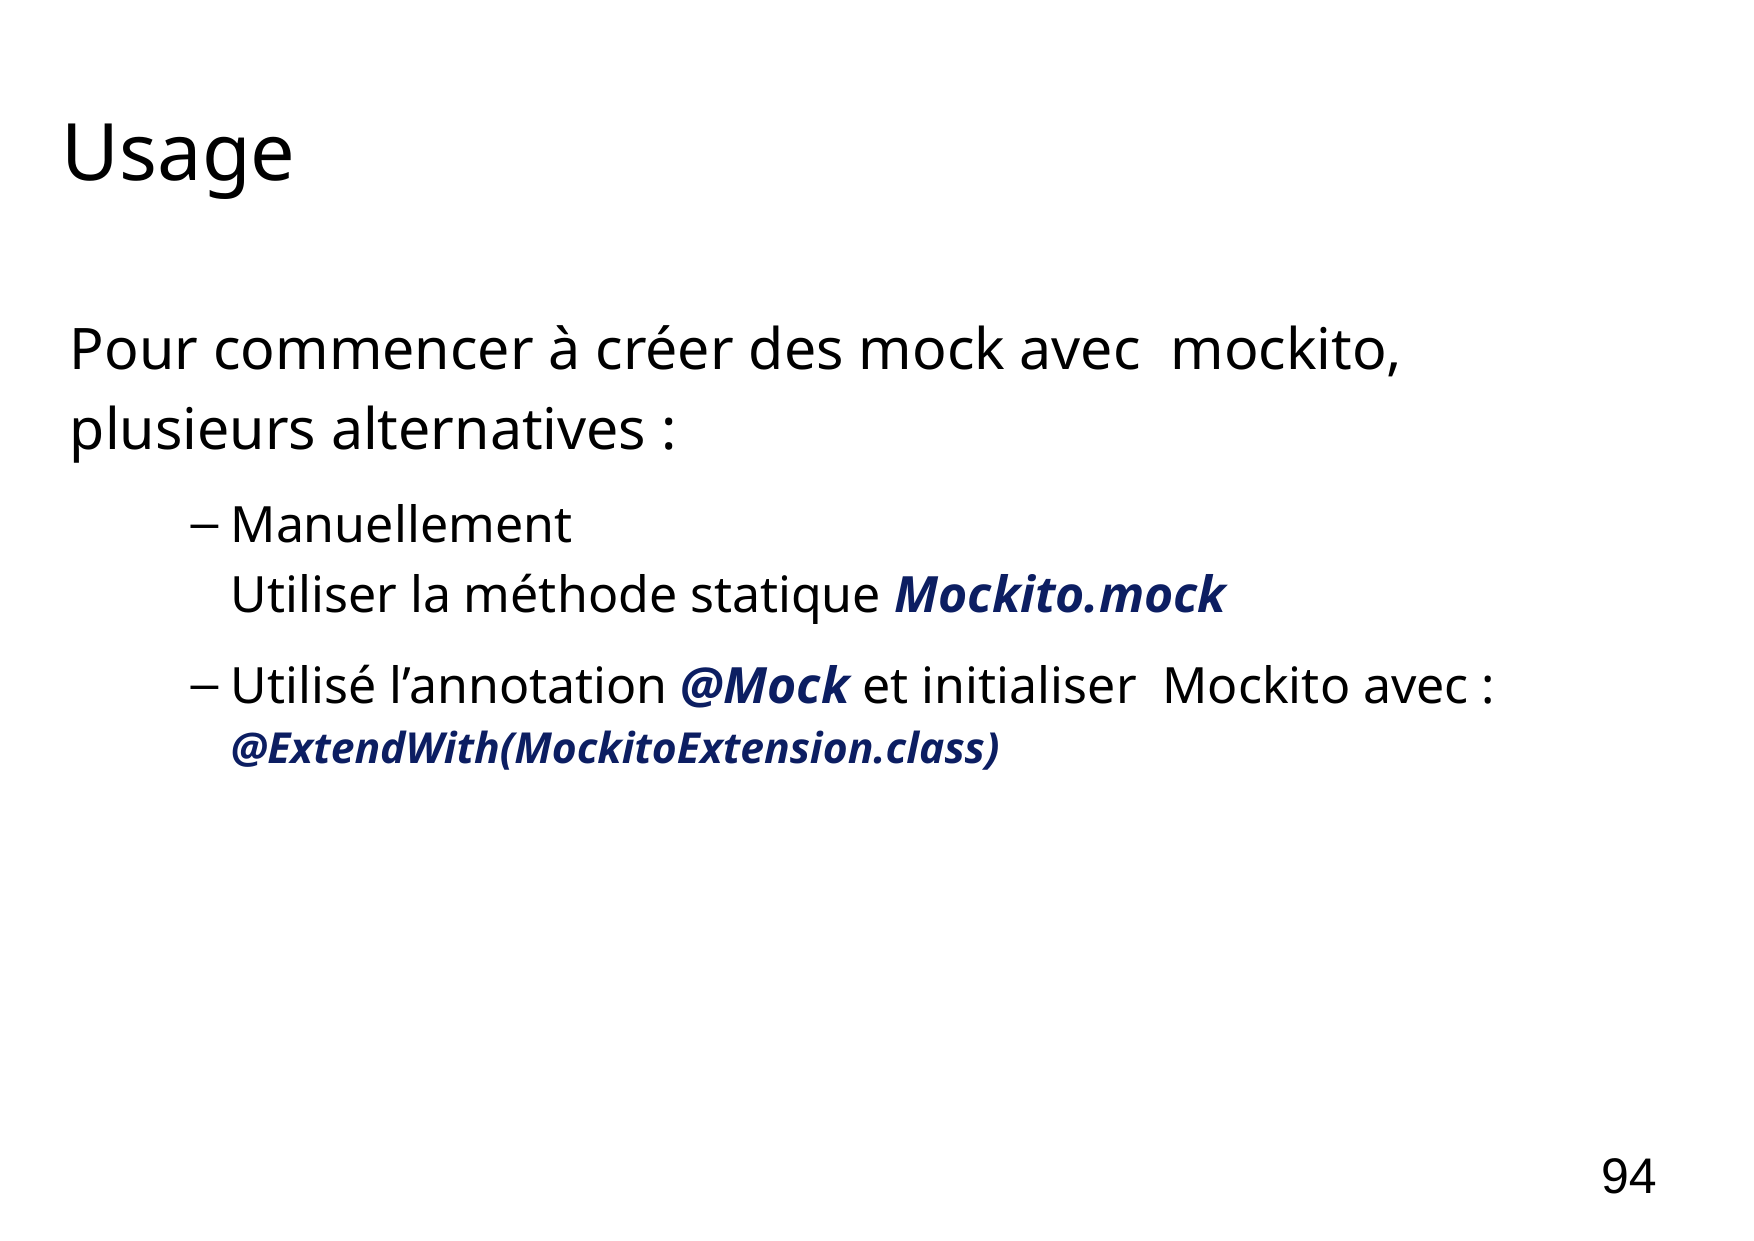

# Usage
Pour commencer à créer des mock avec mockito, plusieurs alternatives :
Manuellement
Utiliser la méthode statique Mockito.mock
Utilisé l’annotation @Mock et initialiser Mockito avec : @ExtendWith(MockitoExtension.class)
94